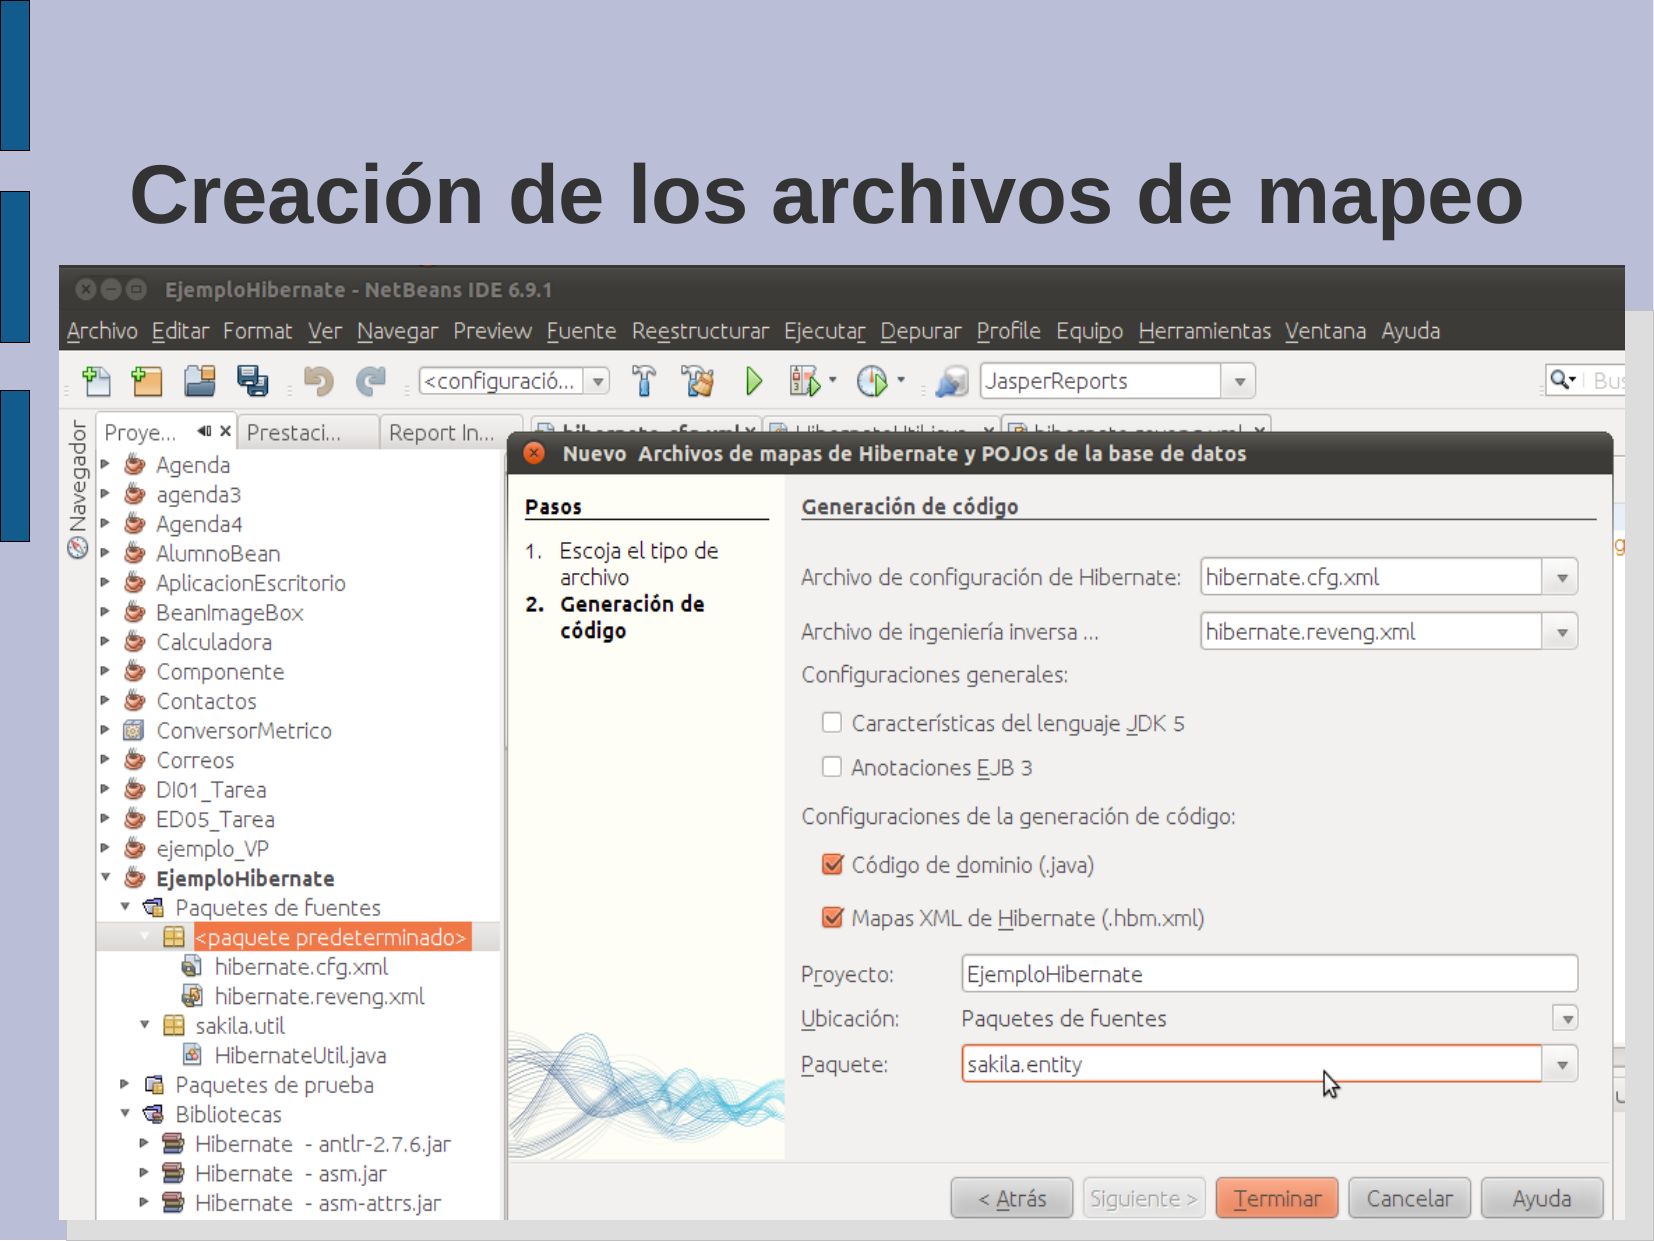

# Creación de los archivos de mapeo